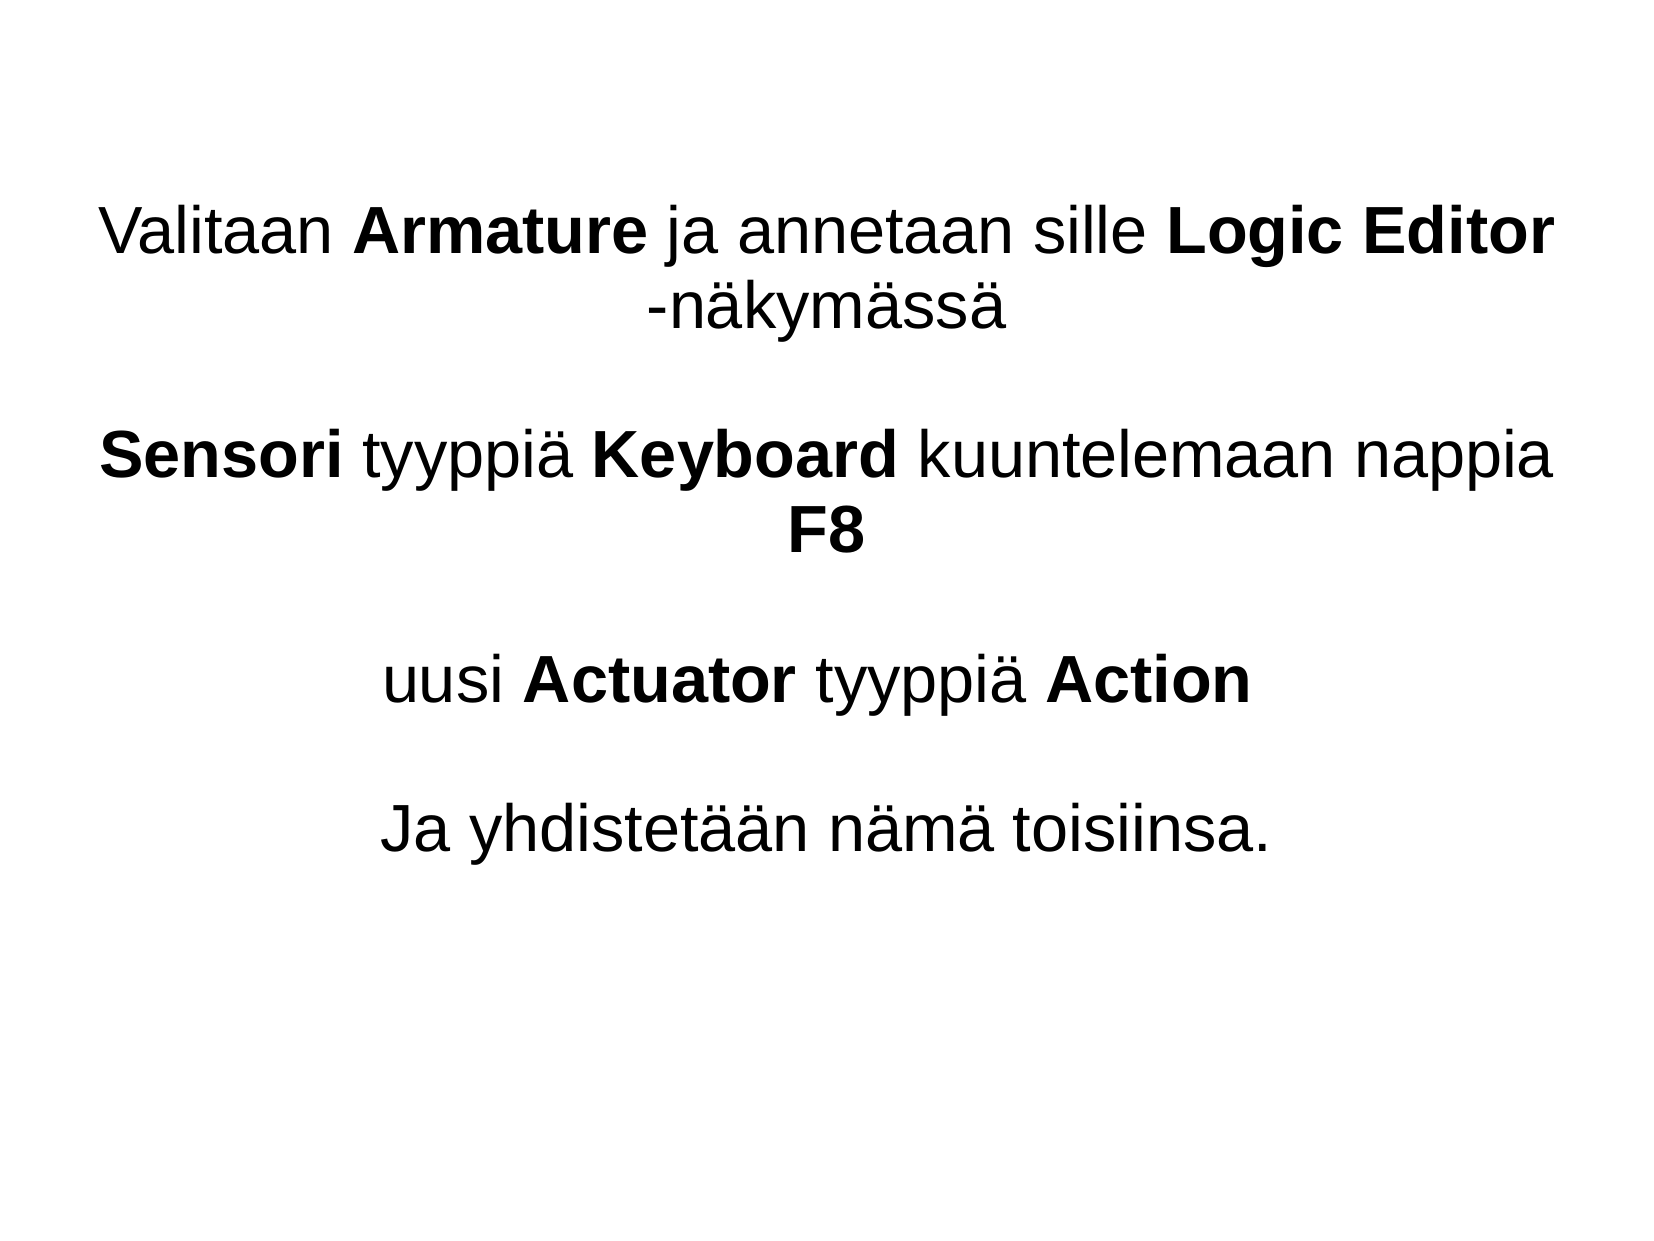

# Valitaan Armature ja annetaan sille Logic Editor -näkymässä
Sensori tyyppiä Keyboard kuuntelemaan nappia F8
uusi Actuator tyyppiä Action
Ja yhdistetään nämä toisiinsa.